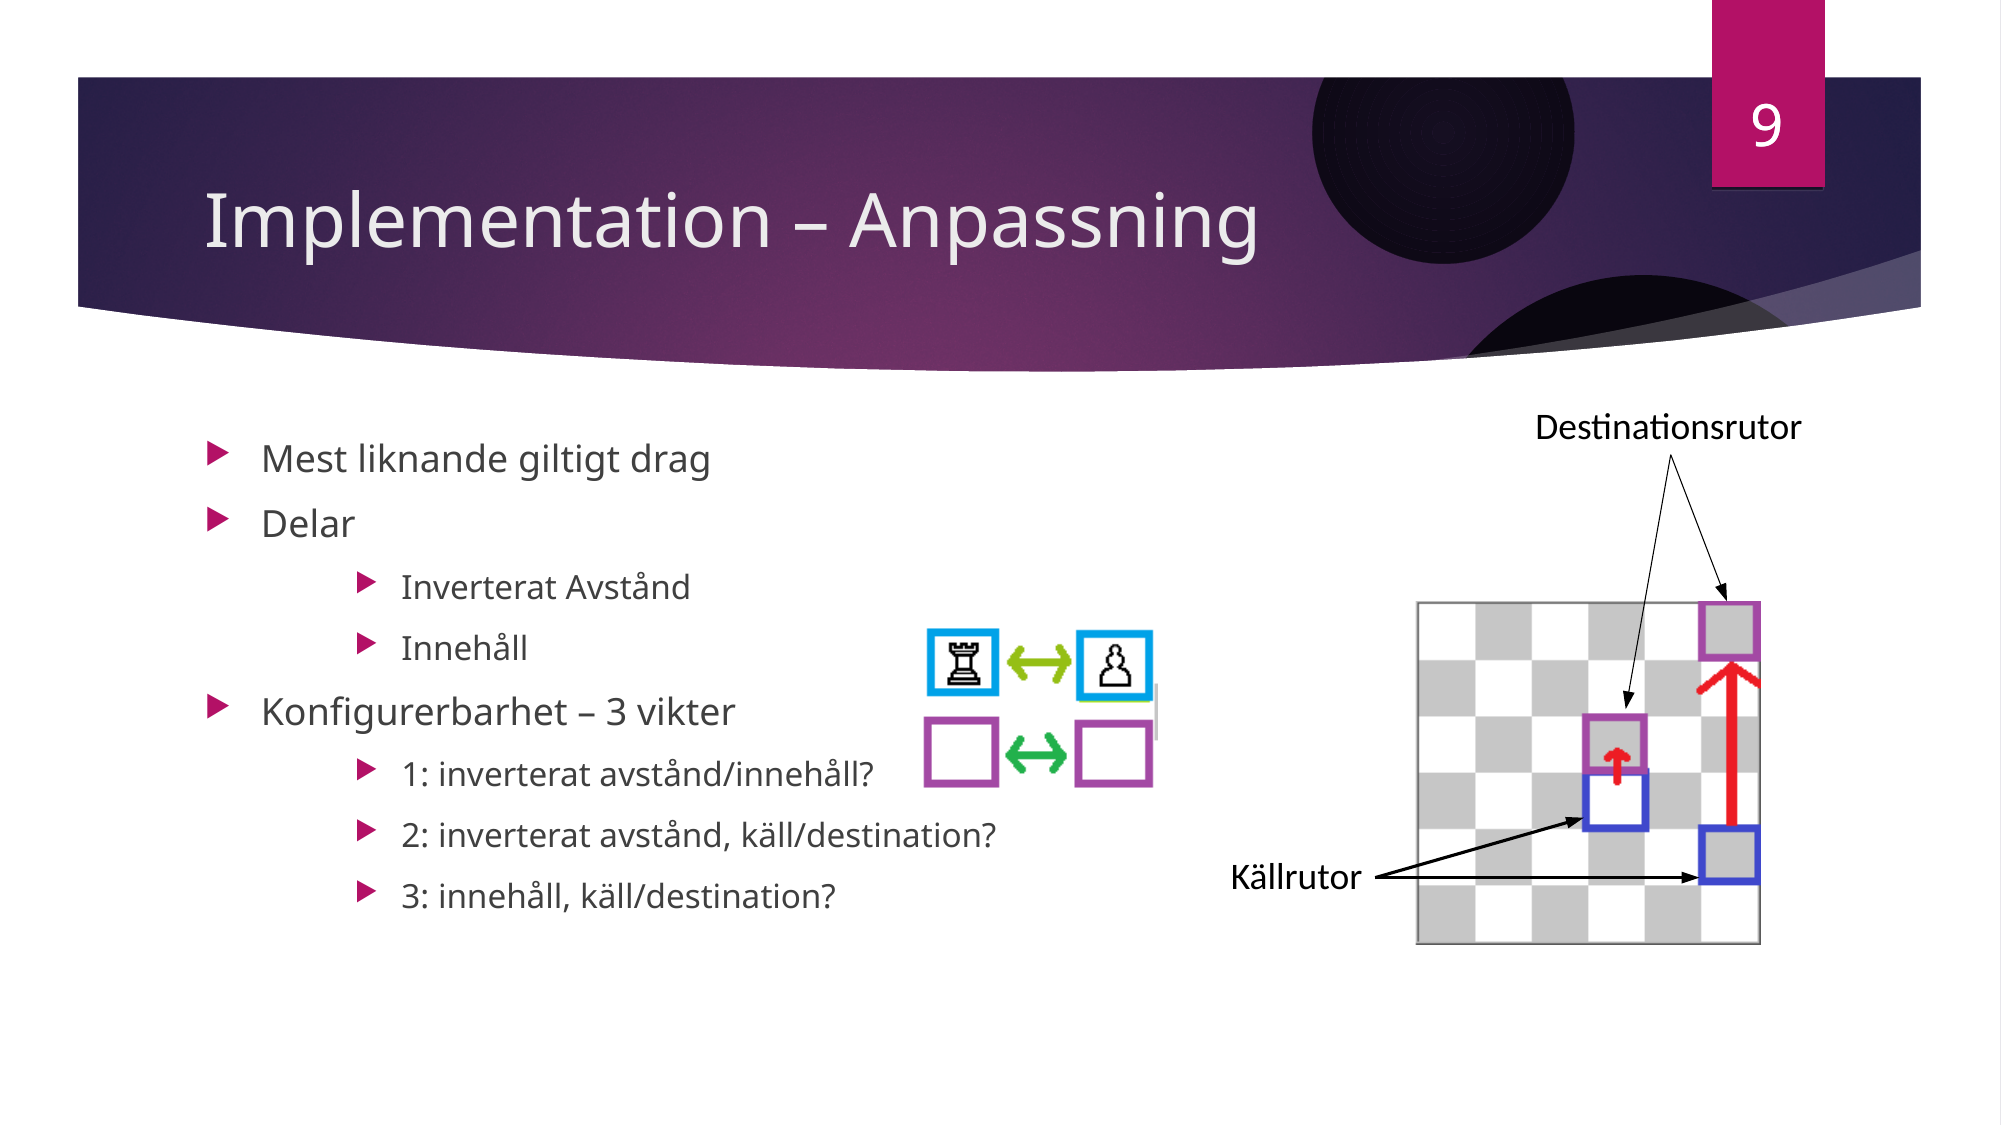

# Implementation – Anpassning
Destinationsrutor
Källrutor
Mest liknande giltigt drag
Delar
Inverterat Avstånd
Innehåll
Konfigurerbarhet – 3 vikter
1: inverterat avstånd/innehåll?
2: inverterat avstånd, käll/destination?
3: innehåll, käll/destination?